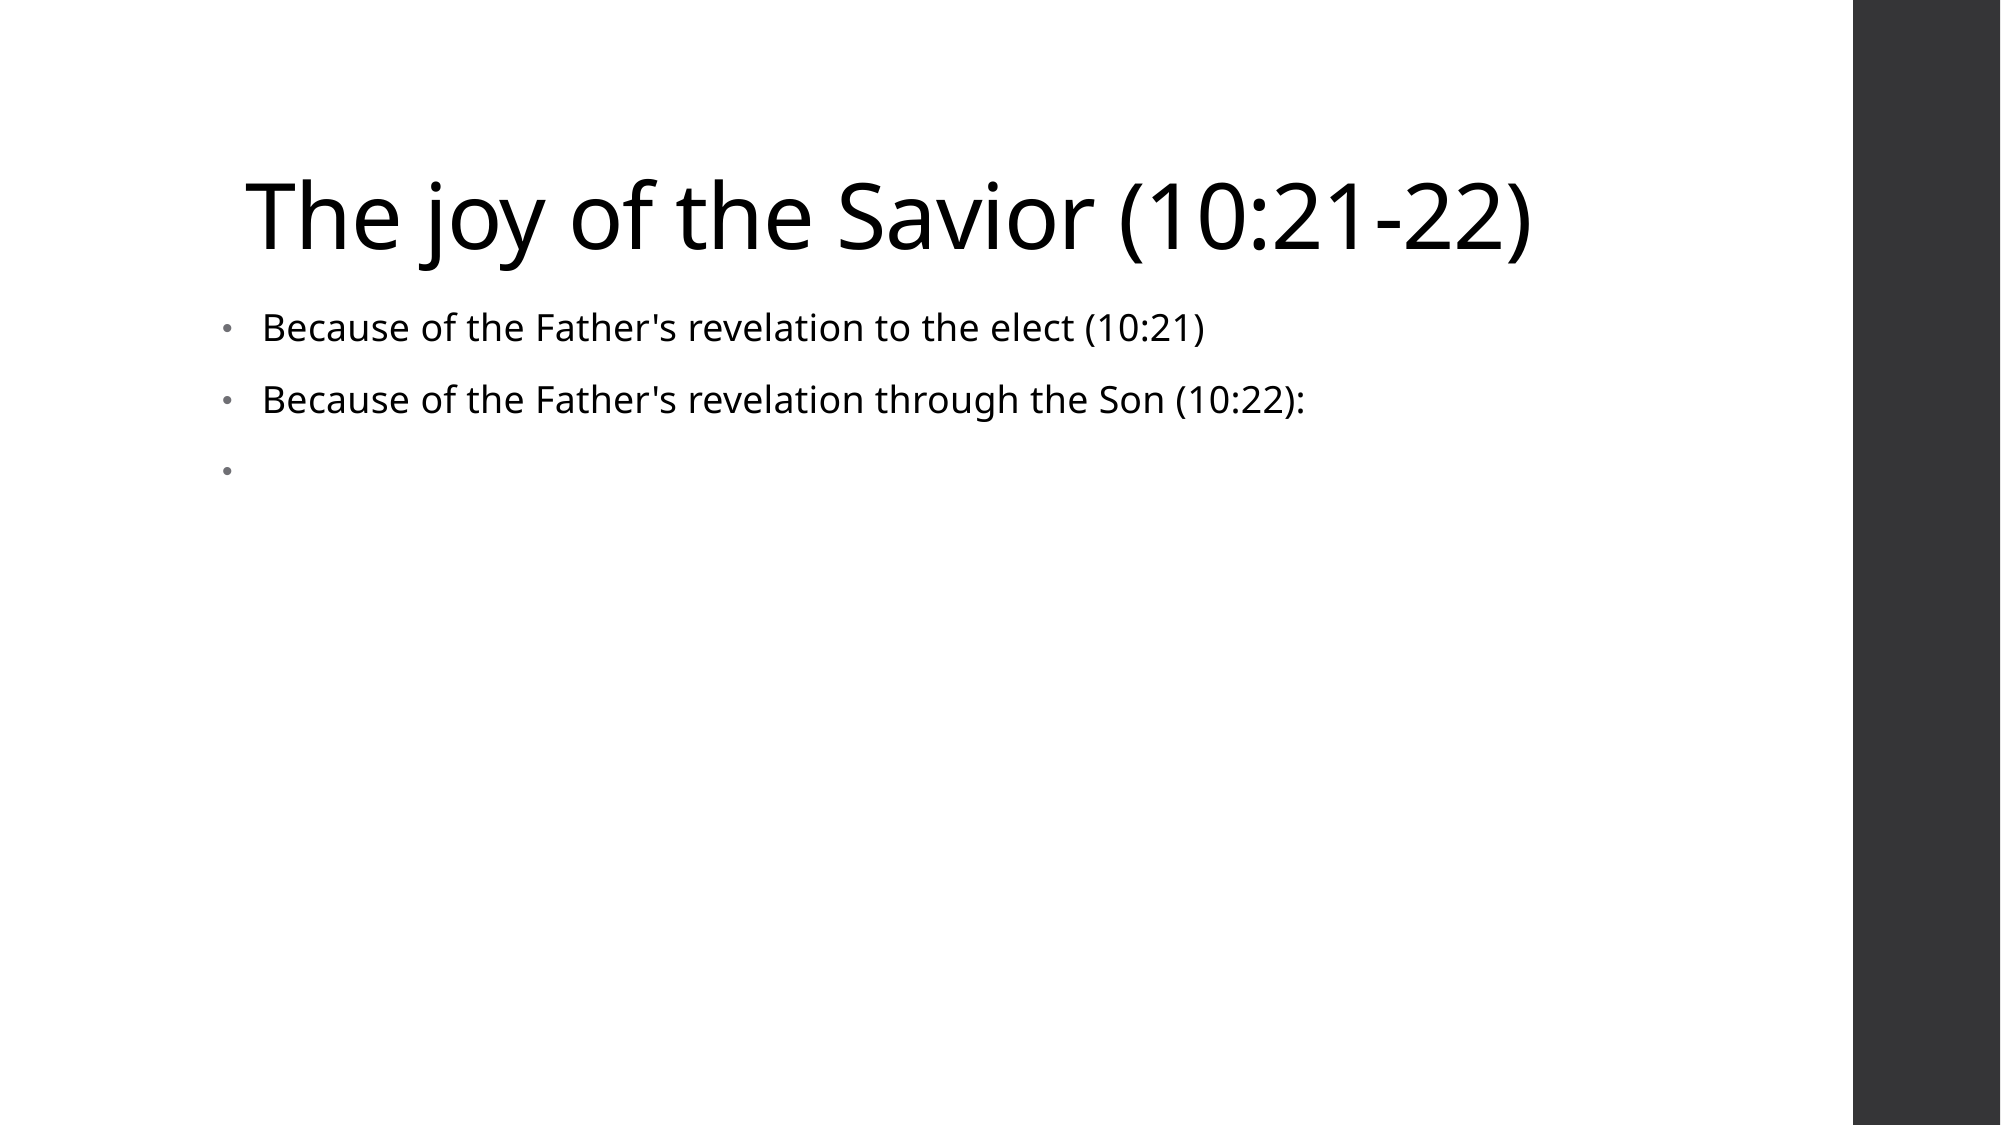

# The joy of the Savior (10:21-22)
 Because of the Father's revelation to the elect (10:21)
 Because of the Father's revelation through the Son (10:22):